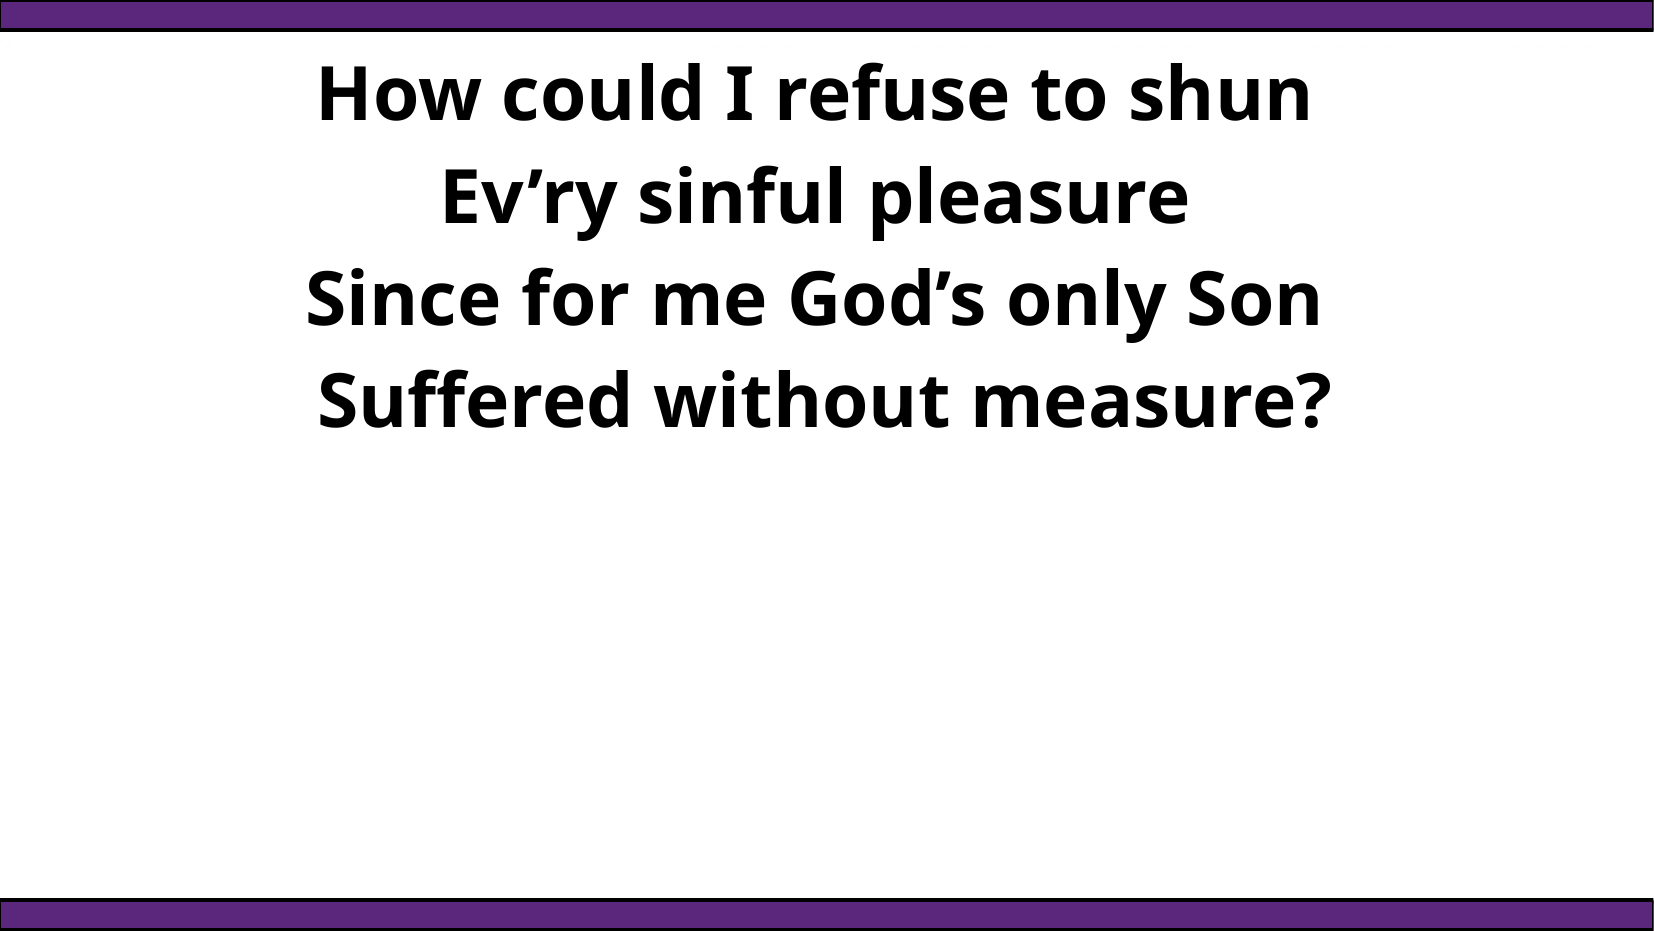

How could I refuse to shun
Ev’ry sinful pleasure
Since for me God’s only Son
Suffered without measure?